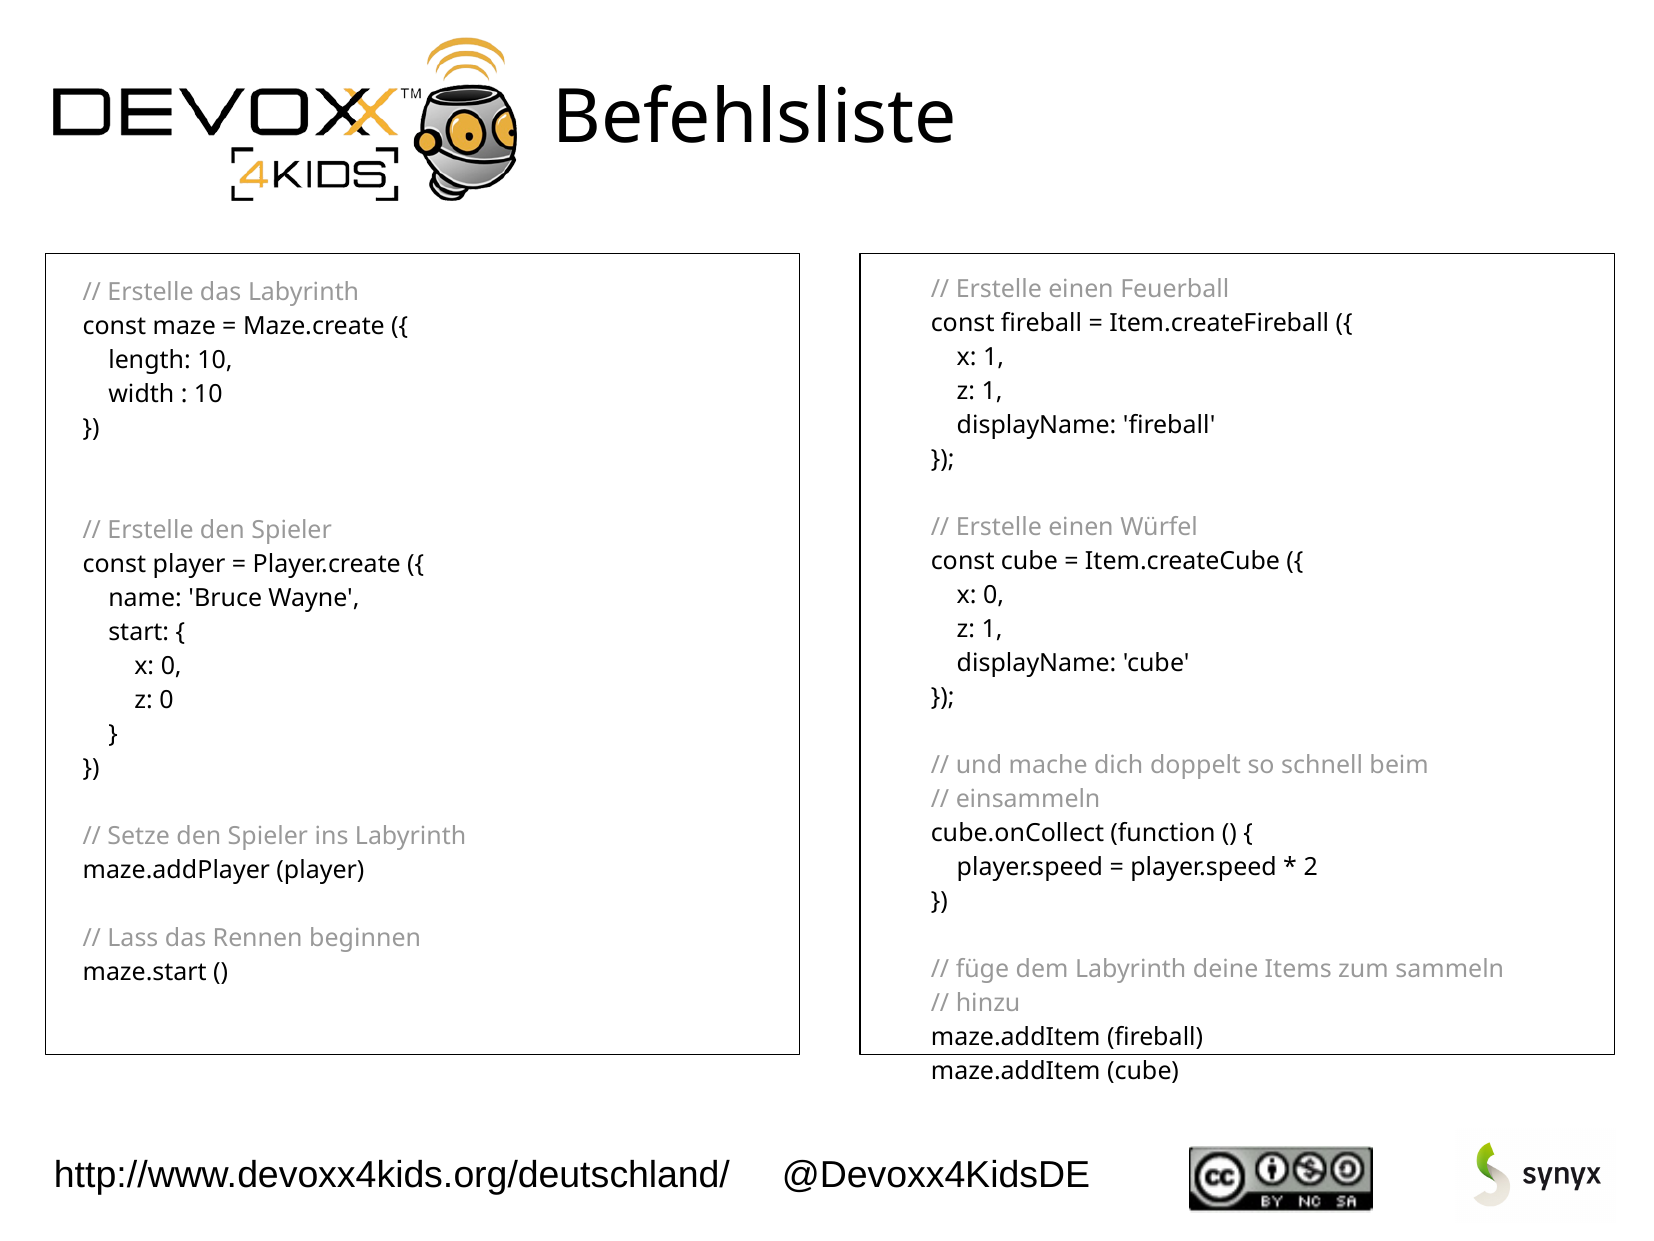

# Befehlsliste
// Erstelle einen Feuerball
const fireball = Item.createFireball ({
 x: 1,
 z: 1,
 displayName: 'fireball'
});
// Erstelle einen Würfel
const cube = Item.createCube ({
 x: 0,
 z: 1,
 displayName: 'cube'
});
// und mache dich doppelt so schnell beim
// einsammeln
cube.onCollect (function () {
 player.speed = player.speed * 2
})
// füge dem Labyrinth deine Items zum sammeln
// hinzu
maze.addItem (fireball)
maze.addItem (cube)
// Erstelle das Labyrinth
const maze = Maze.create ({
 length: 10,
 width : 10
})
// Erstelle den Spieler
const player = Player.create ({
 name: 'Bruce Wayne',
 start: {
 x: 0,
 z: 0
 }
})
// Setze den Spieler ins Labyrinth
maze.addPlayer (player)
// Lass das Rennen beginnen
maze.start ()